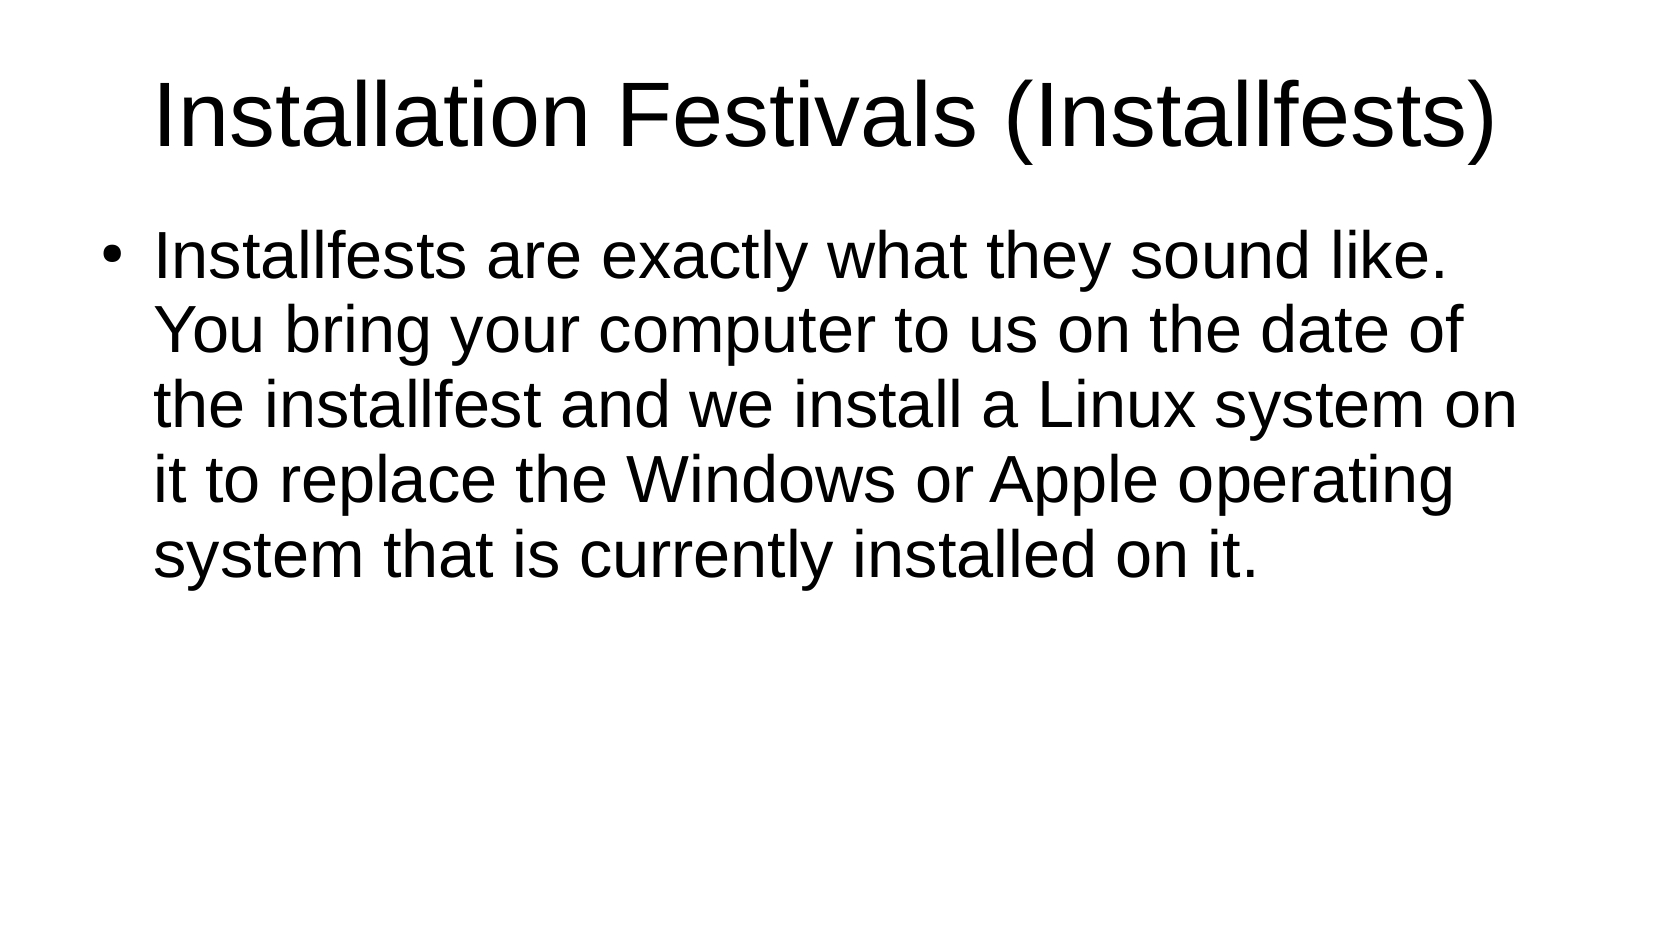

# Installation Festivals (Installfests)
Installfests are exactly what they sound like. You bring your computer to us on the date of the installfest and we install a Linux system on it to replace the Windows or Apple operating system that is currently installed on it.